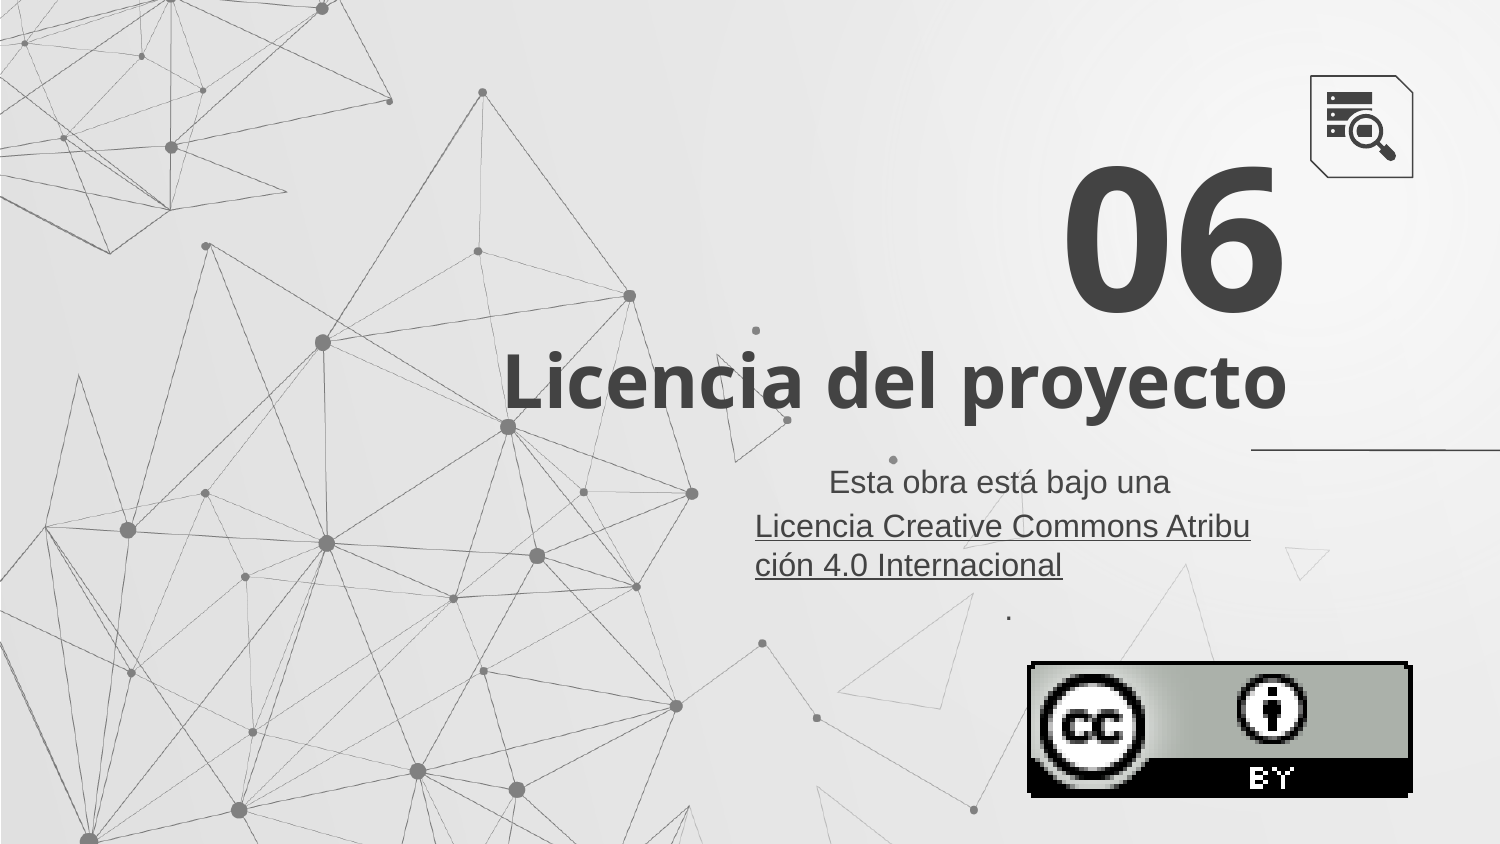

06
# Licencia del proyecto
Esta obra está bajo una Licencia Creative Commons Atribución 4.0 Internacional .